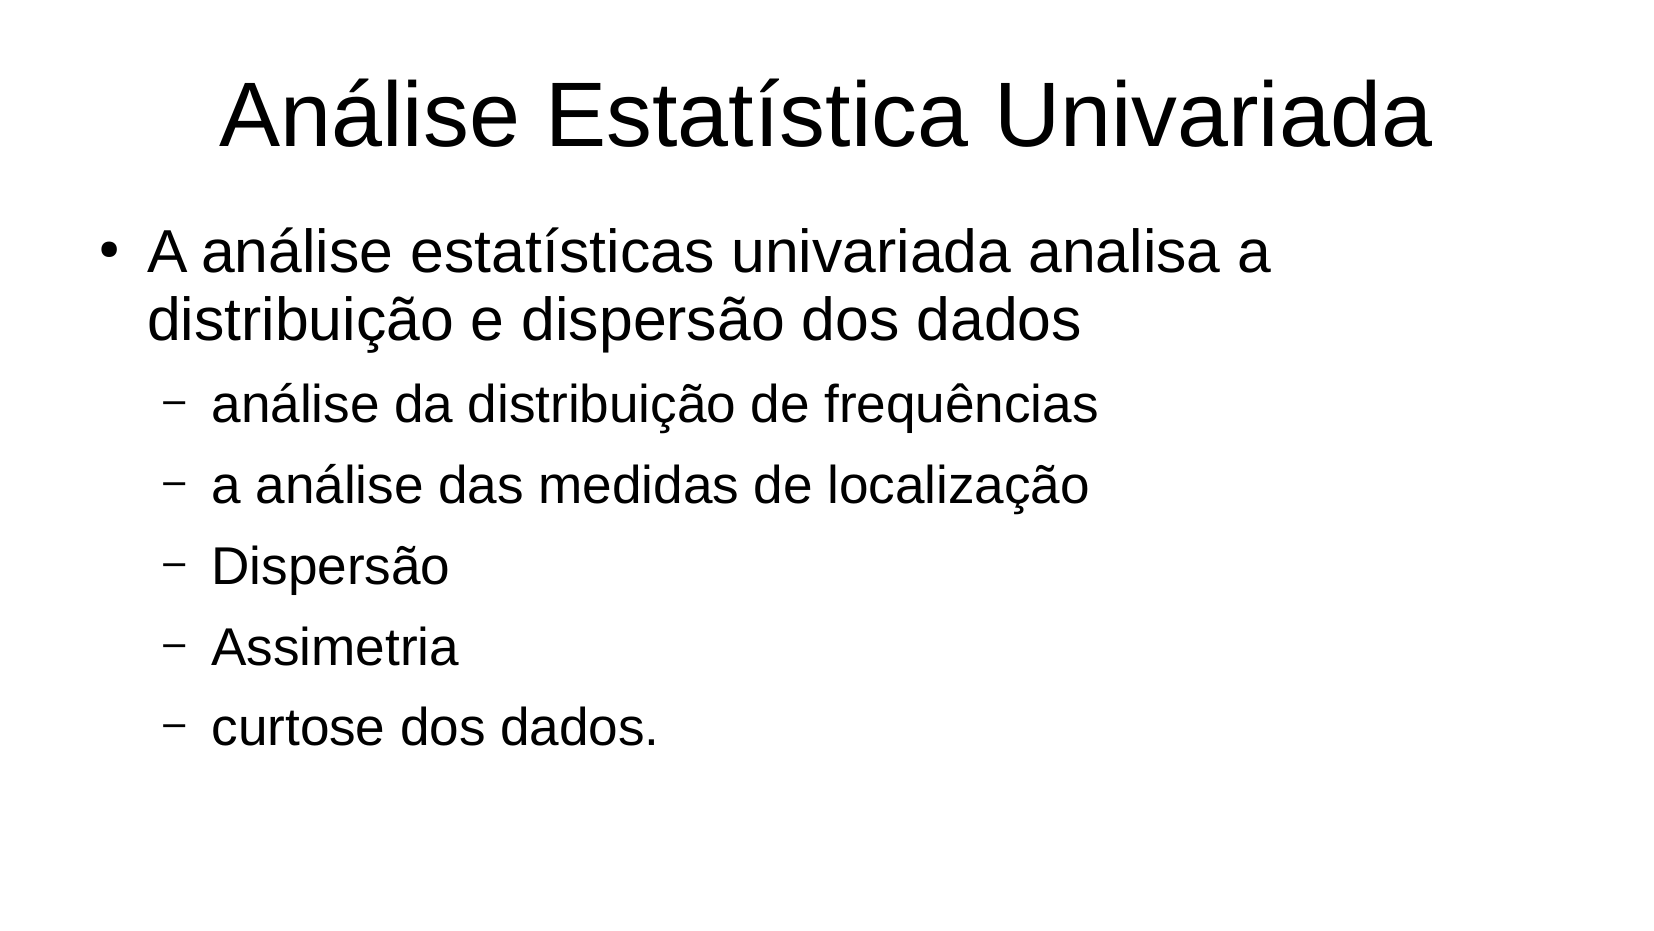

# Análise Estatística Univariada
A análise estatísticas univariada analisa a distribuição e dispersão dos dados
análise da distribuição de frequências
a análise das medidas de localização
Dispersão
Assimetria
curtose dos dados.